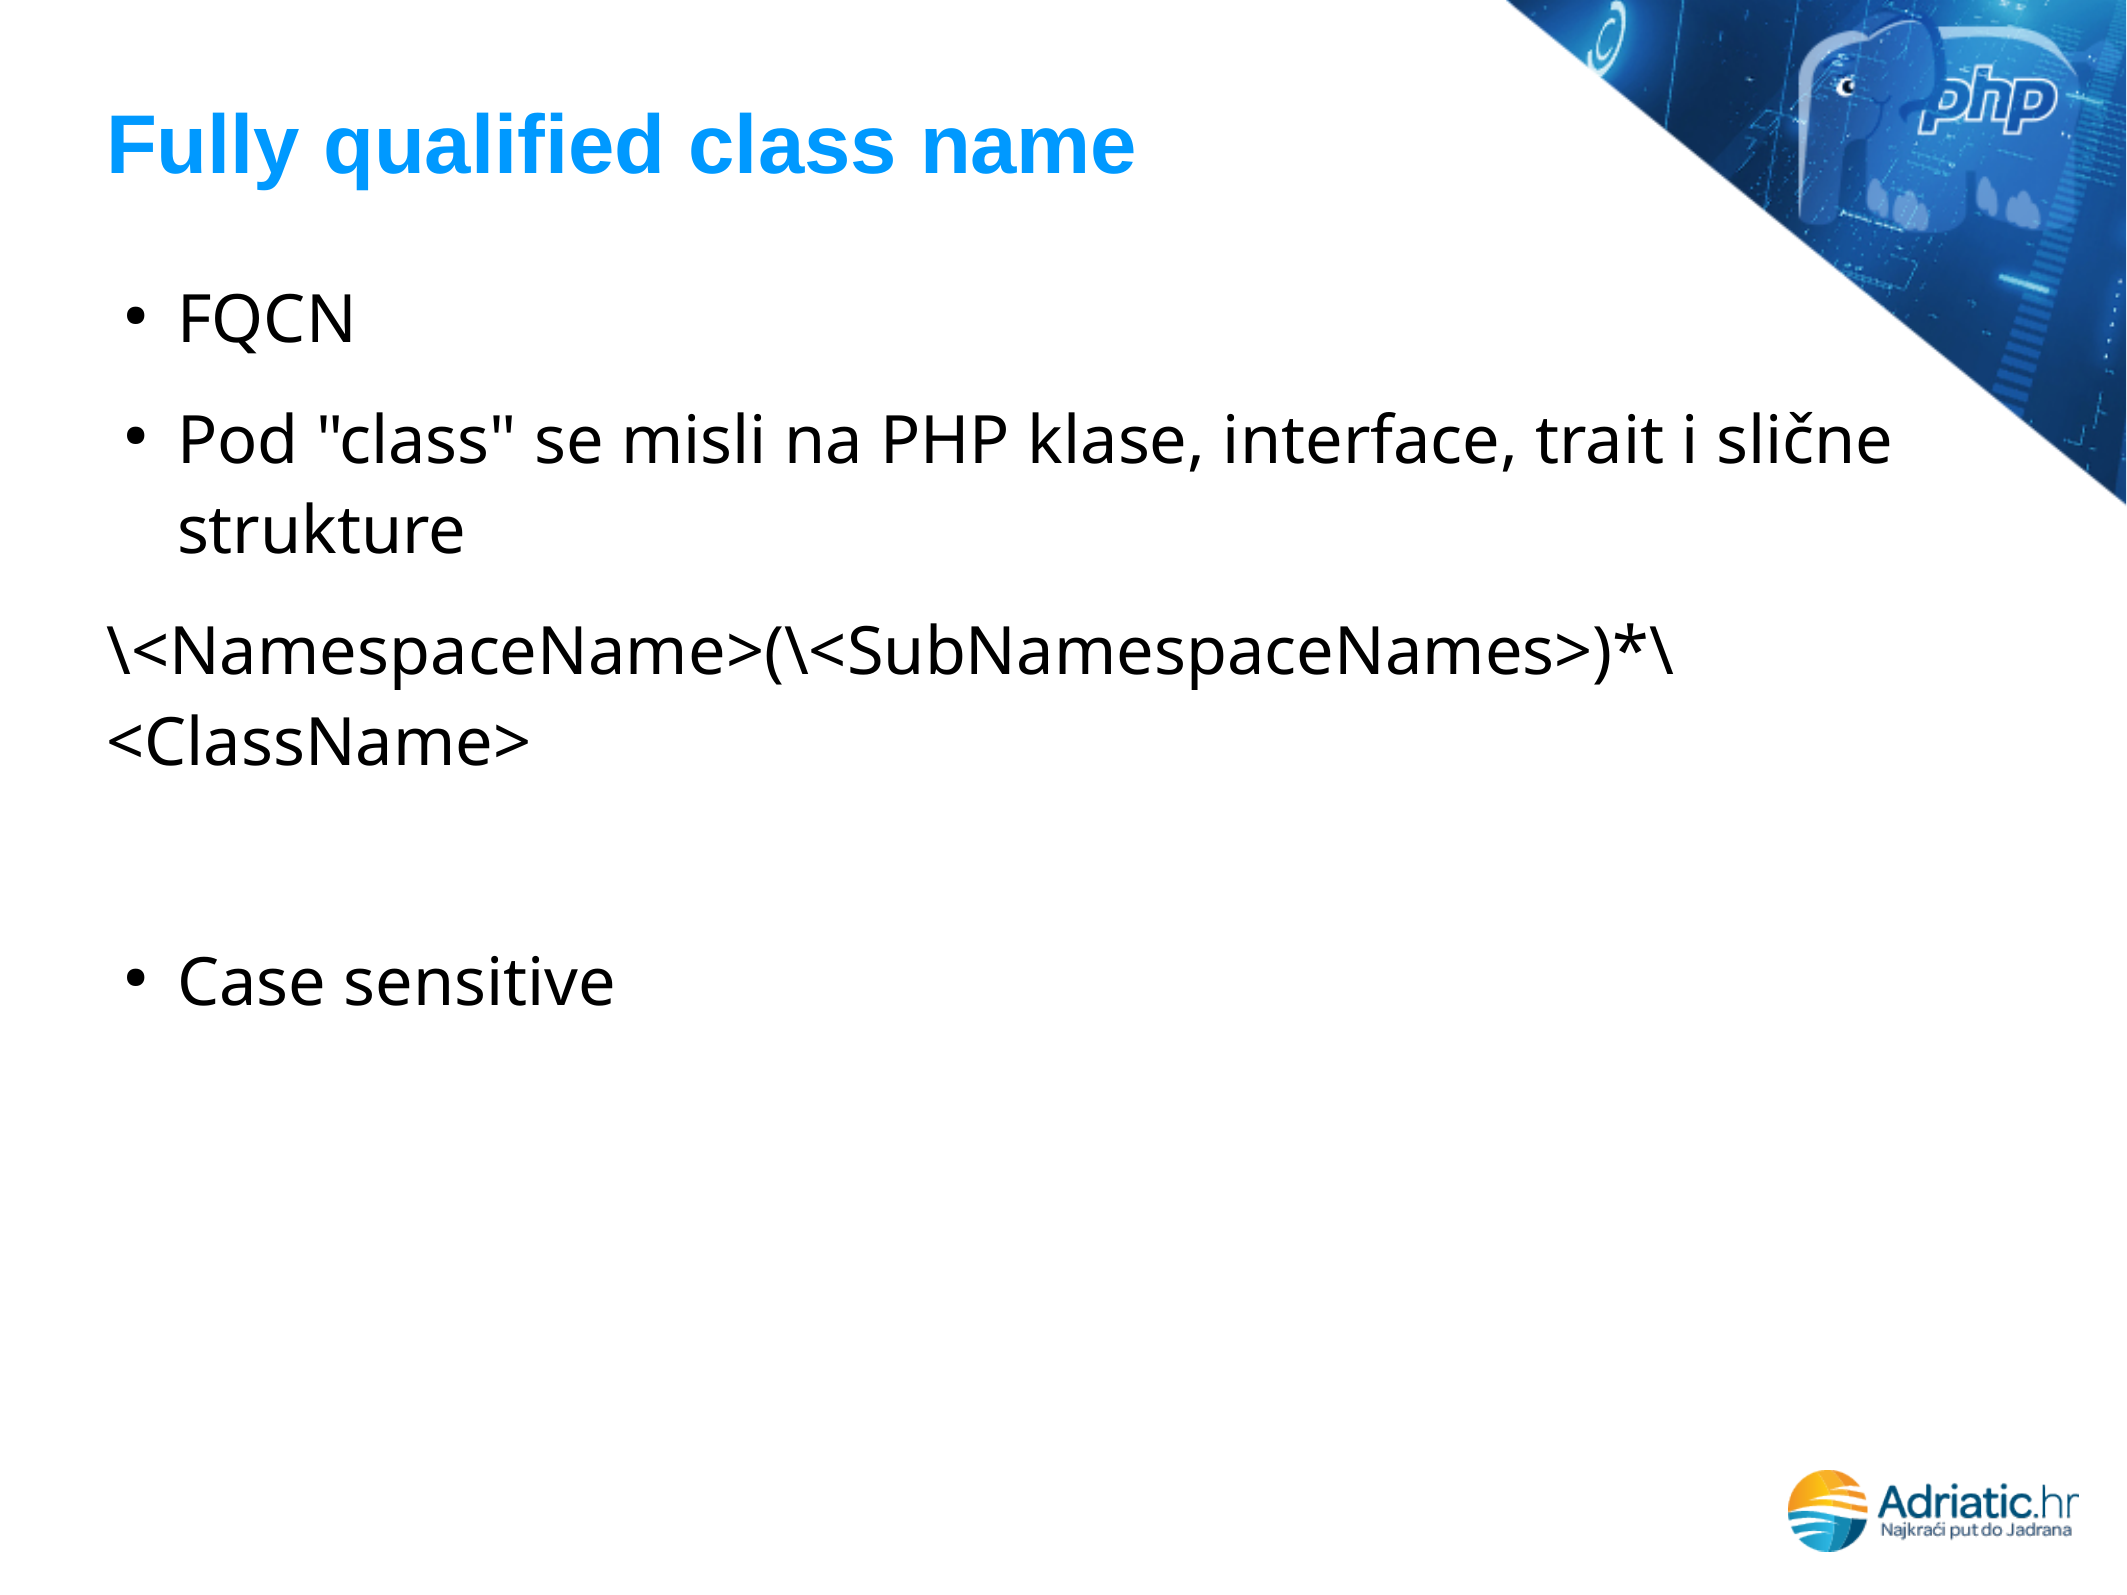

# Fully qualified class name
FQCN
Pod "class" se misli na PHP klase, interface, trait i slične strukture
\<NamespaceName>(\<SubNamespaceNames>)*\<ClassName>
Case sensitive